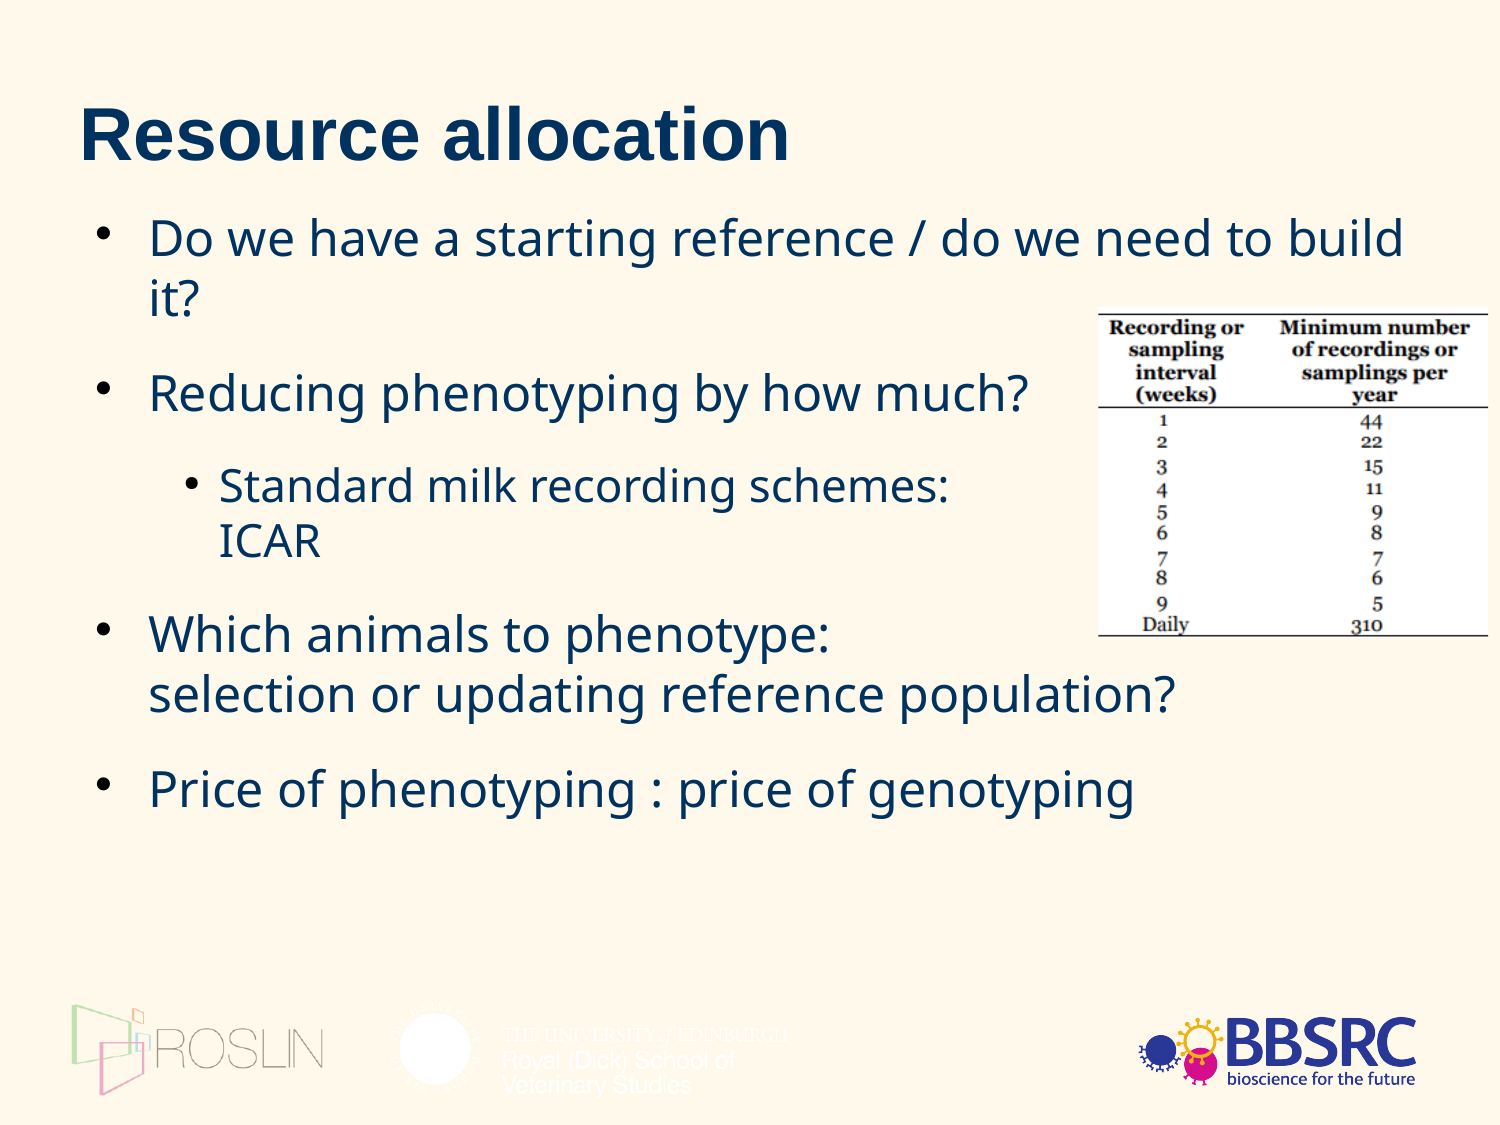

Resource allocation
Do we have a starting reference / do we need to build it?
Reducing phenotyping by how much?
Standard milk recording schemes:
ICAR
Which animals to phenotype:
selection or updating reference population?
Price of phenotyping : price of genotyping